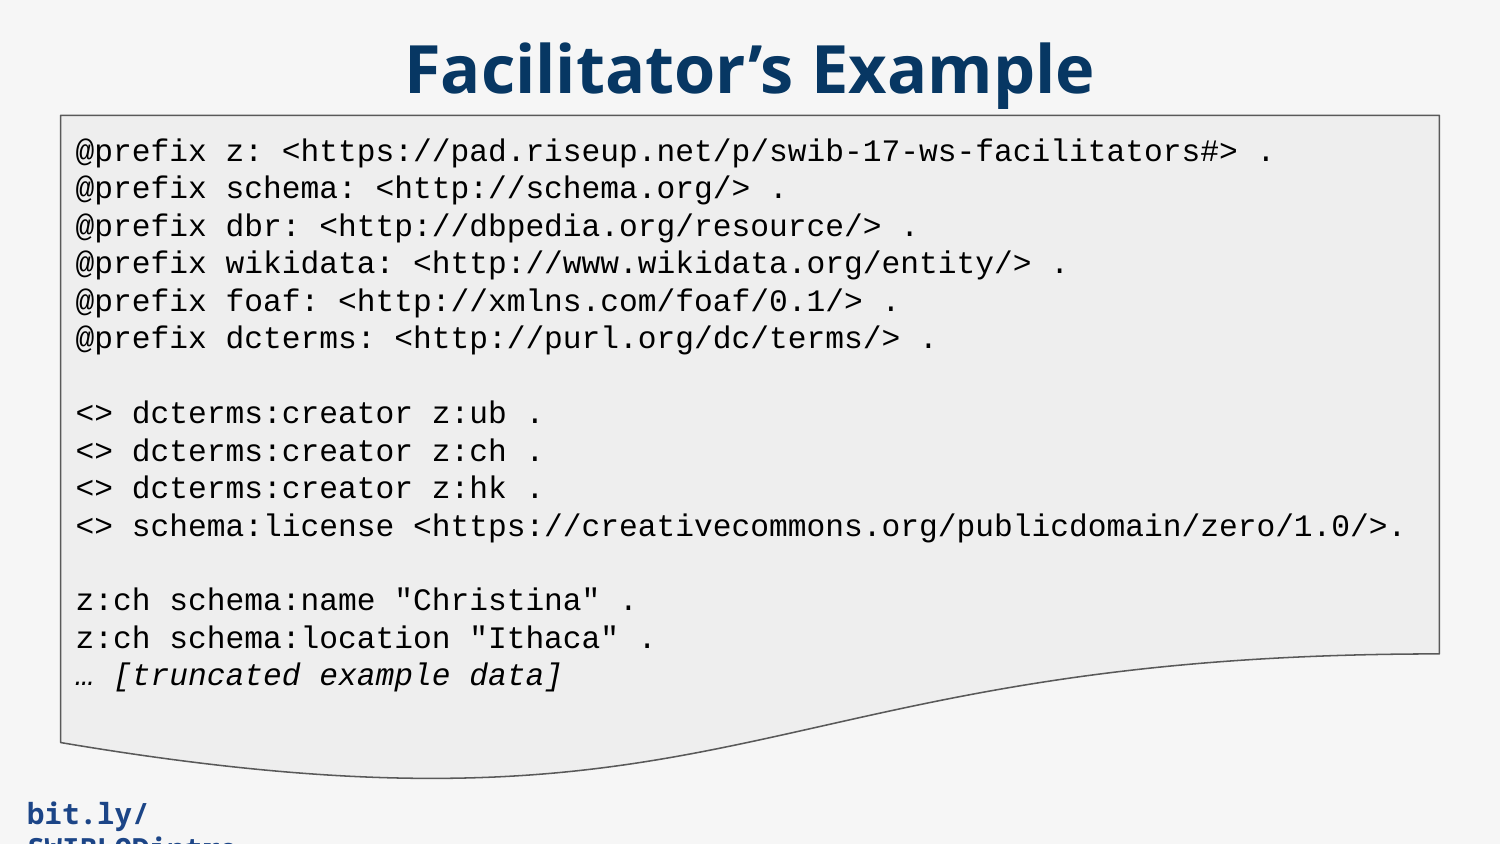

# Facilitator’s Example
@prefix z: <https://pad.riseup.net/p/swib-17-ws-facilitators#> .
@prefix schema: <http://schema.org/> .
@prefix dbr: <http://dbpedia.org/resource/> .
@prefix wikidata: <http://www.wikidata.org/entity/> .
@prefix foaf: <http://xmlns.com/foaf/0.1/> .
@prefix dcterms: <http://purl.org/dc/terms/> .
<> dcterms:creator z:ub .
<> dcterms:creator z:ch .
<> dcterms:creator z:hk .
<> schema:license <https://creativecommons.org/publicdomain/zero/1.0/>.
z:ch schema:name "Christina" .
z:ch schema:location "Ithaca" .
… [truncated example data]